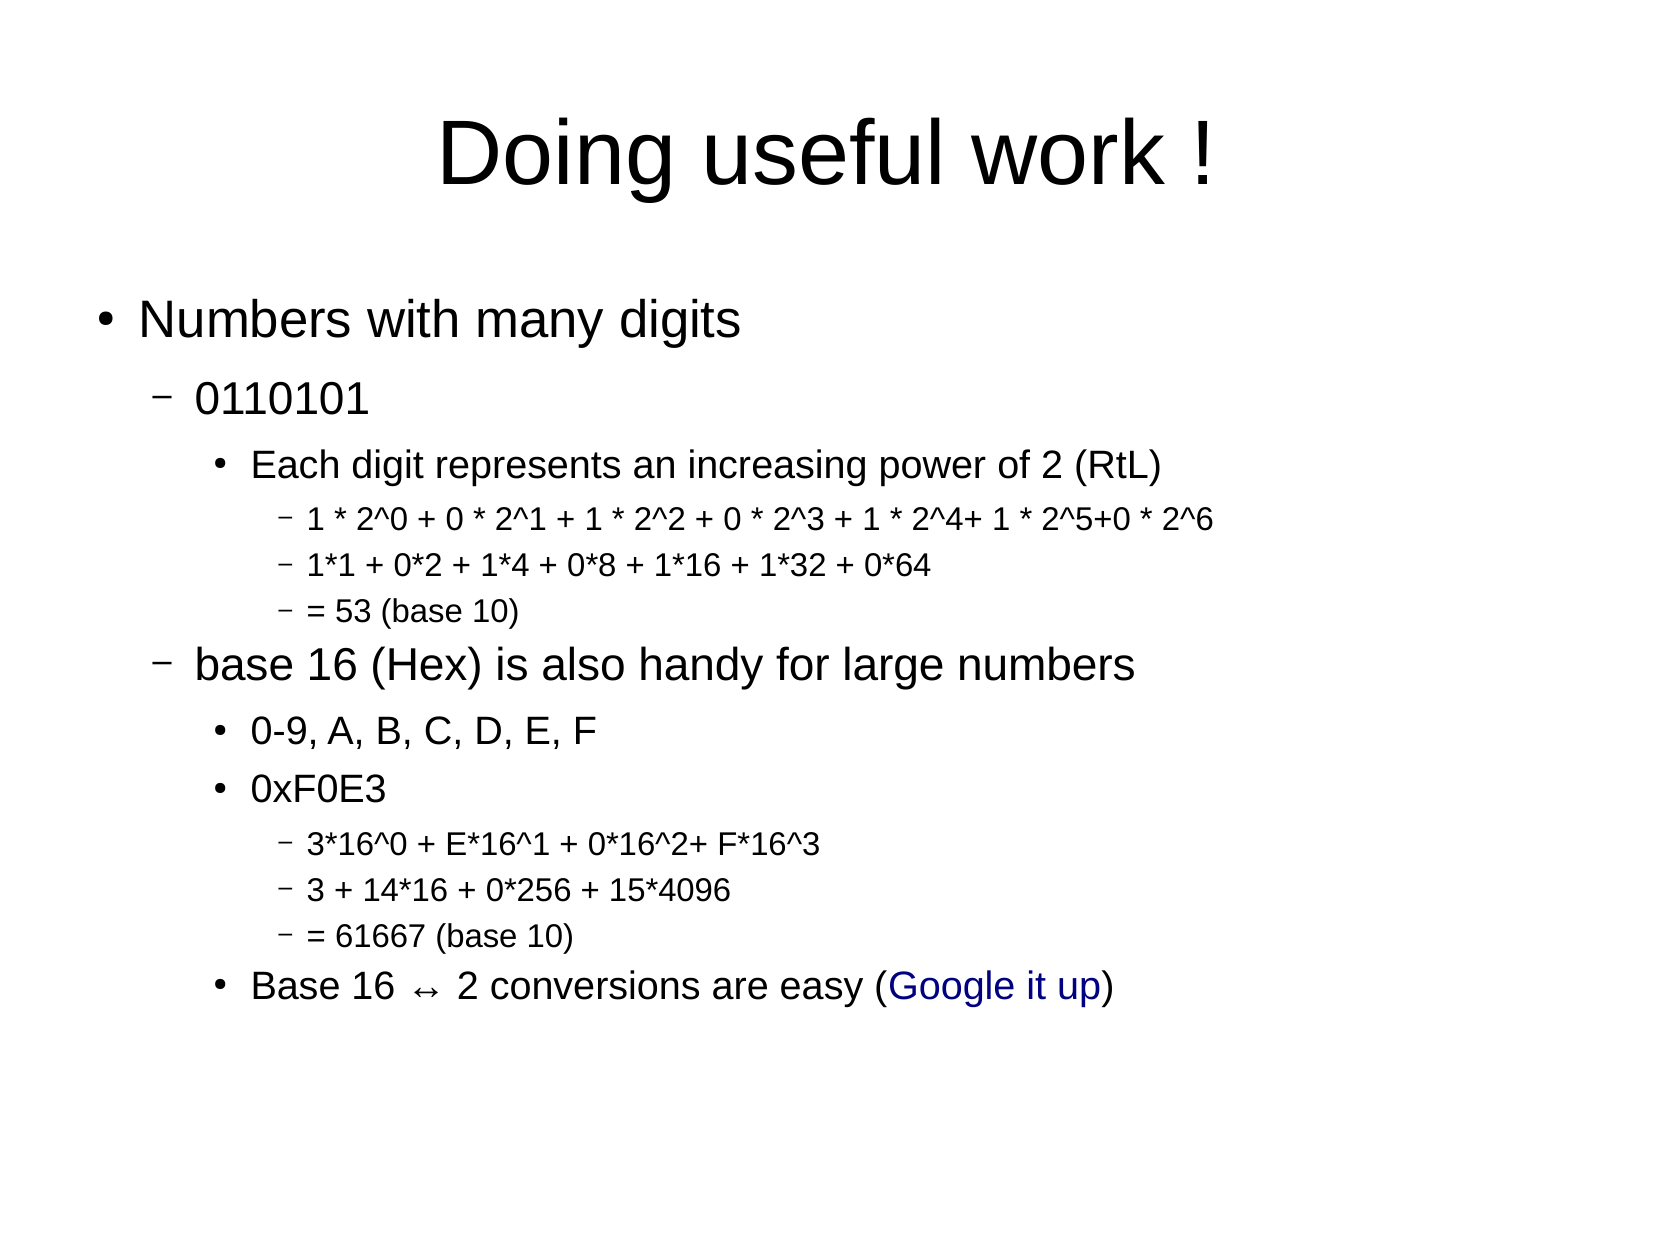

# Doing useful work !
Numbers with many digits
0110101
Each digit represents an increasing power of 2 (RtL)
1 * 2^0 + 0 * 2^1 + 1 * 2^2 + 0 * 2^3 + 1 * 2^4+ 1 * 2^5+0 * 2^6
1*1 + 0*2 + 1*4 + 0*8 + 1*16 + 1*32 + 0*64
= 53 (base 10)
base 16 (Hex) is also handy for large numbers
0-9, A, B, C, D, E, F
0xF0E3
3*16^0 + E*16^1 + 0*16^2+ F*16^3
3 + 14*16 + 0*256 + 15*4096
= 61667 (base 10)
Base 16 ↔ 2 conversions are easy (Google it up)